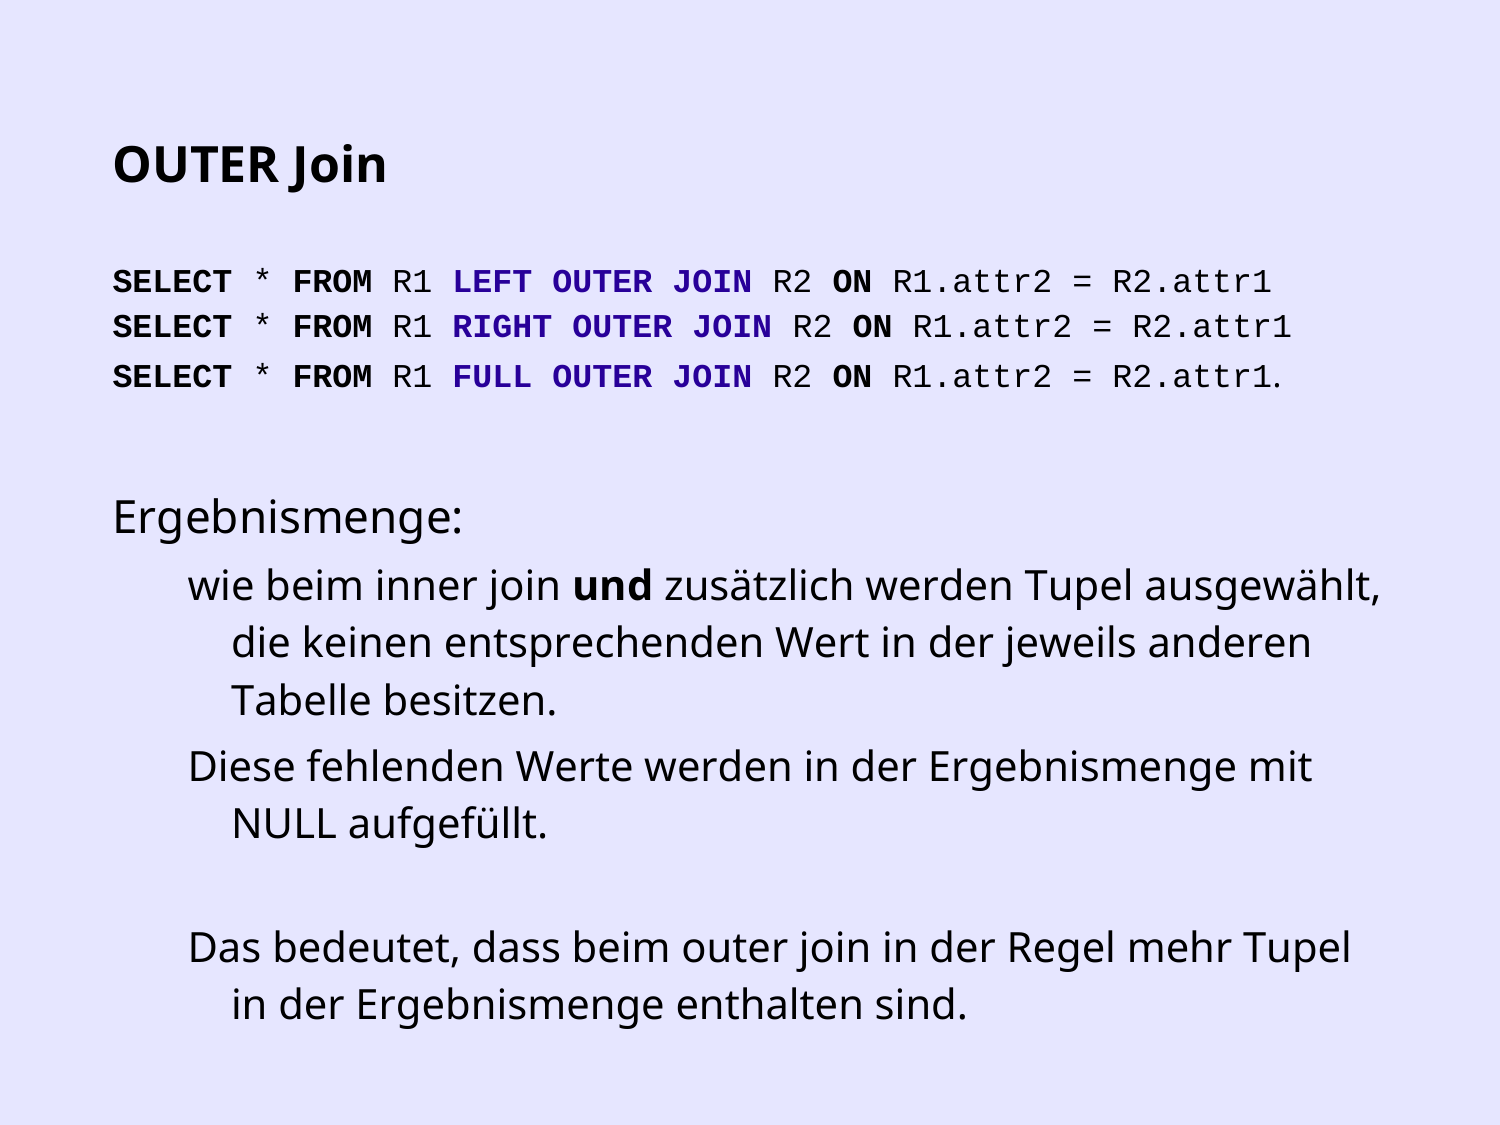

# OUTER Join
SELECT * FROM R1 LEFT OUTER JOIN R2 ON R1.attr2 = R2.attr1
SELECT * FROM R1 RIGHT OUTER JOIN R2 ON R1.attr2 = R2.attr1
SELECT * FROM R1 FULL OUTER JOIN R2 ON R1.attr2 = R2.attr1.
Ergebnismenge:
wie beim inner join und zusätzlich werden Tupel ausgewählt, die keinen entsprechenden Wert in der jeweils anderen Tabelle besitzen.
Diese fehlenden Werte werden in der Ergebnismenge mit NULL aufgefüllt.
Das bedeutet, dass beim outer join in der Regel mehr Tupel in der Ergebnismenge enthalten sind.